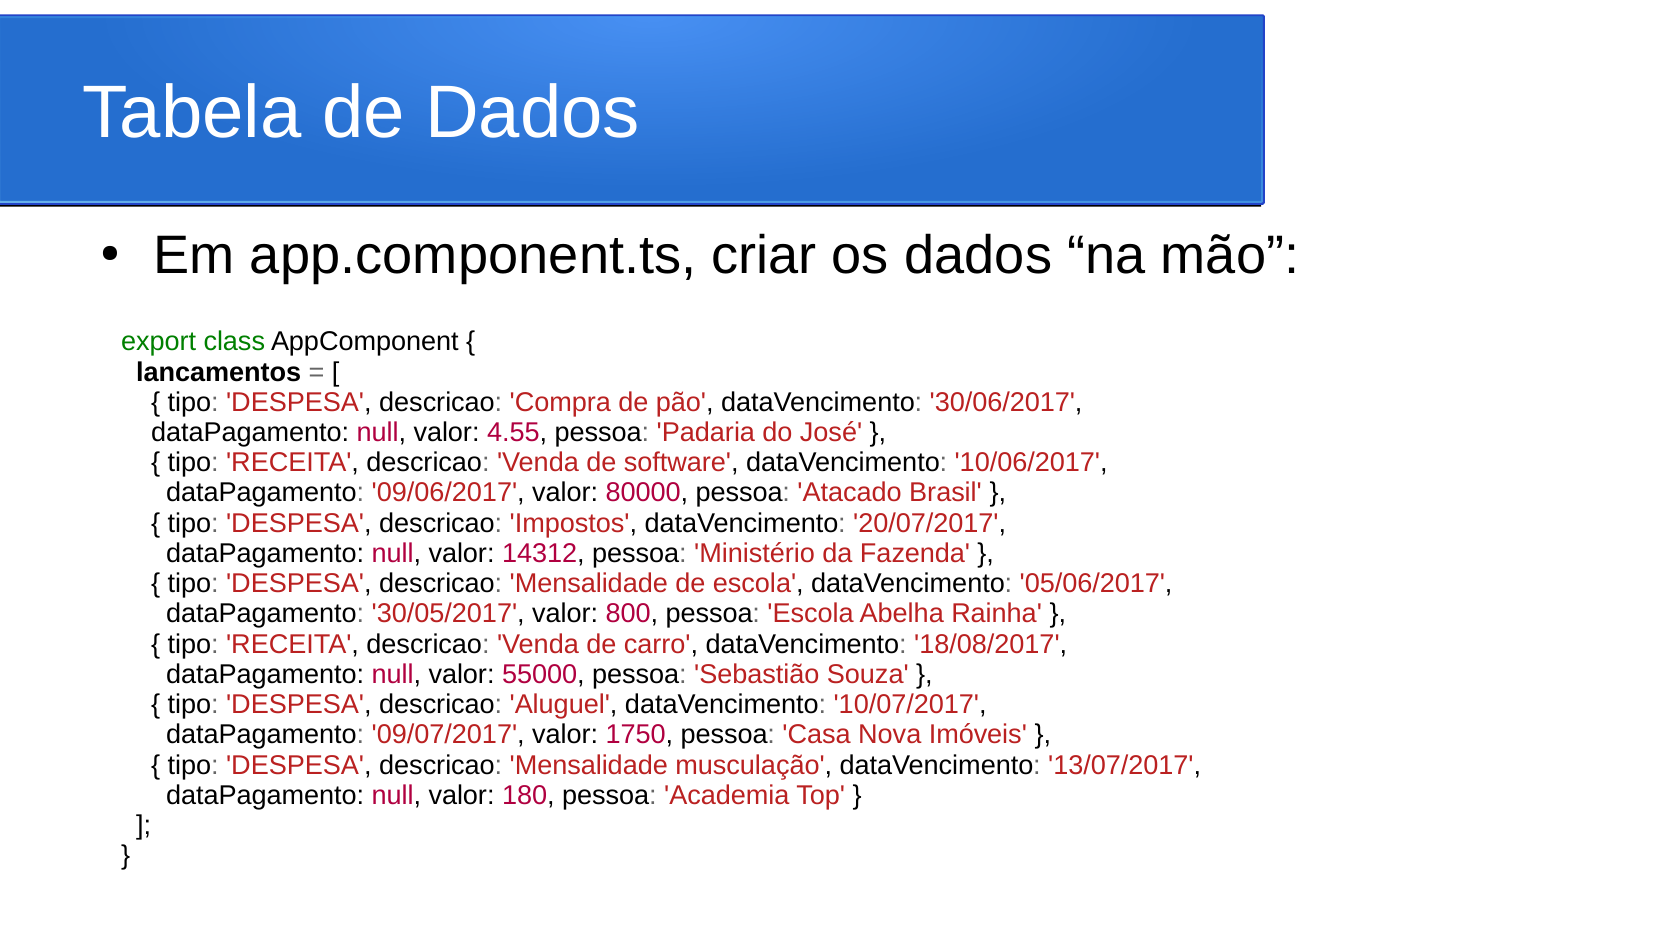

# Tabela de Dados
Em app.component.ts, criar os dados “na mão”:
export class AppComponent {
 lancamentos = [
 { tipo: 'DESPESA', descricao: 'Compra de pão', dataVencimento: '30/06/2017',
 dataPagamento: null, valor: 4.55, pessoa: 'Padaria do José' },
 { tipo: 'RECEITA', descricao: 'Venda de software', dataVencimento: '10/06/2017',
 dataPagamento: '09/06/2017', valor: 80000, pessoa: 'Atacado Brasil' },
 { tipo: 'DESPESA', descricao: 'Impostos', dataVencimento: '20/07/2017',
 dataPagamento: null, valor: 14312, pessoa: 'Ministério da Fazenda' },
 { tipo: 'DESPESA', descricao: 'Mensalidade de escola', dataVencimento: '05/06/2017',
 dataPagamento: '30/05/2017', valor: 800, pessoa: 'Escola Abelha Rainha' },
 { tipo: 'RECEITA', descricao: 'Venda de carro', dataVencimento: '18/08/2017',
 dataPagamento: null, valor: 55000, pessoa: 'Sebastião Souza' },
 { tipo: 'DESPESA', descricao: 'Aluguel', dataVencimento: '10/07/2017',
 dataPagamento: '09/07/2017', valor: 1750, pessoa: 'Casa Nova Imóveis' },
 { tipo: 'DESPESA', descricao: 'Mensalidade musculação', dataVencimento: '13/07/2017',
 dataPagamento: null, valor: 180, pessoa: 'Academia Top' }
 ];
}